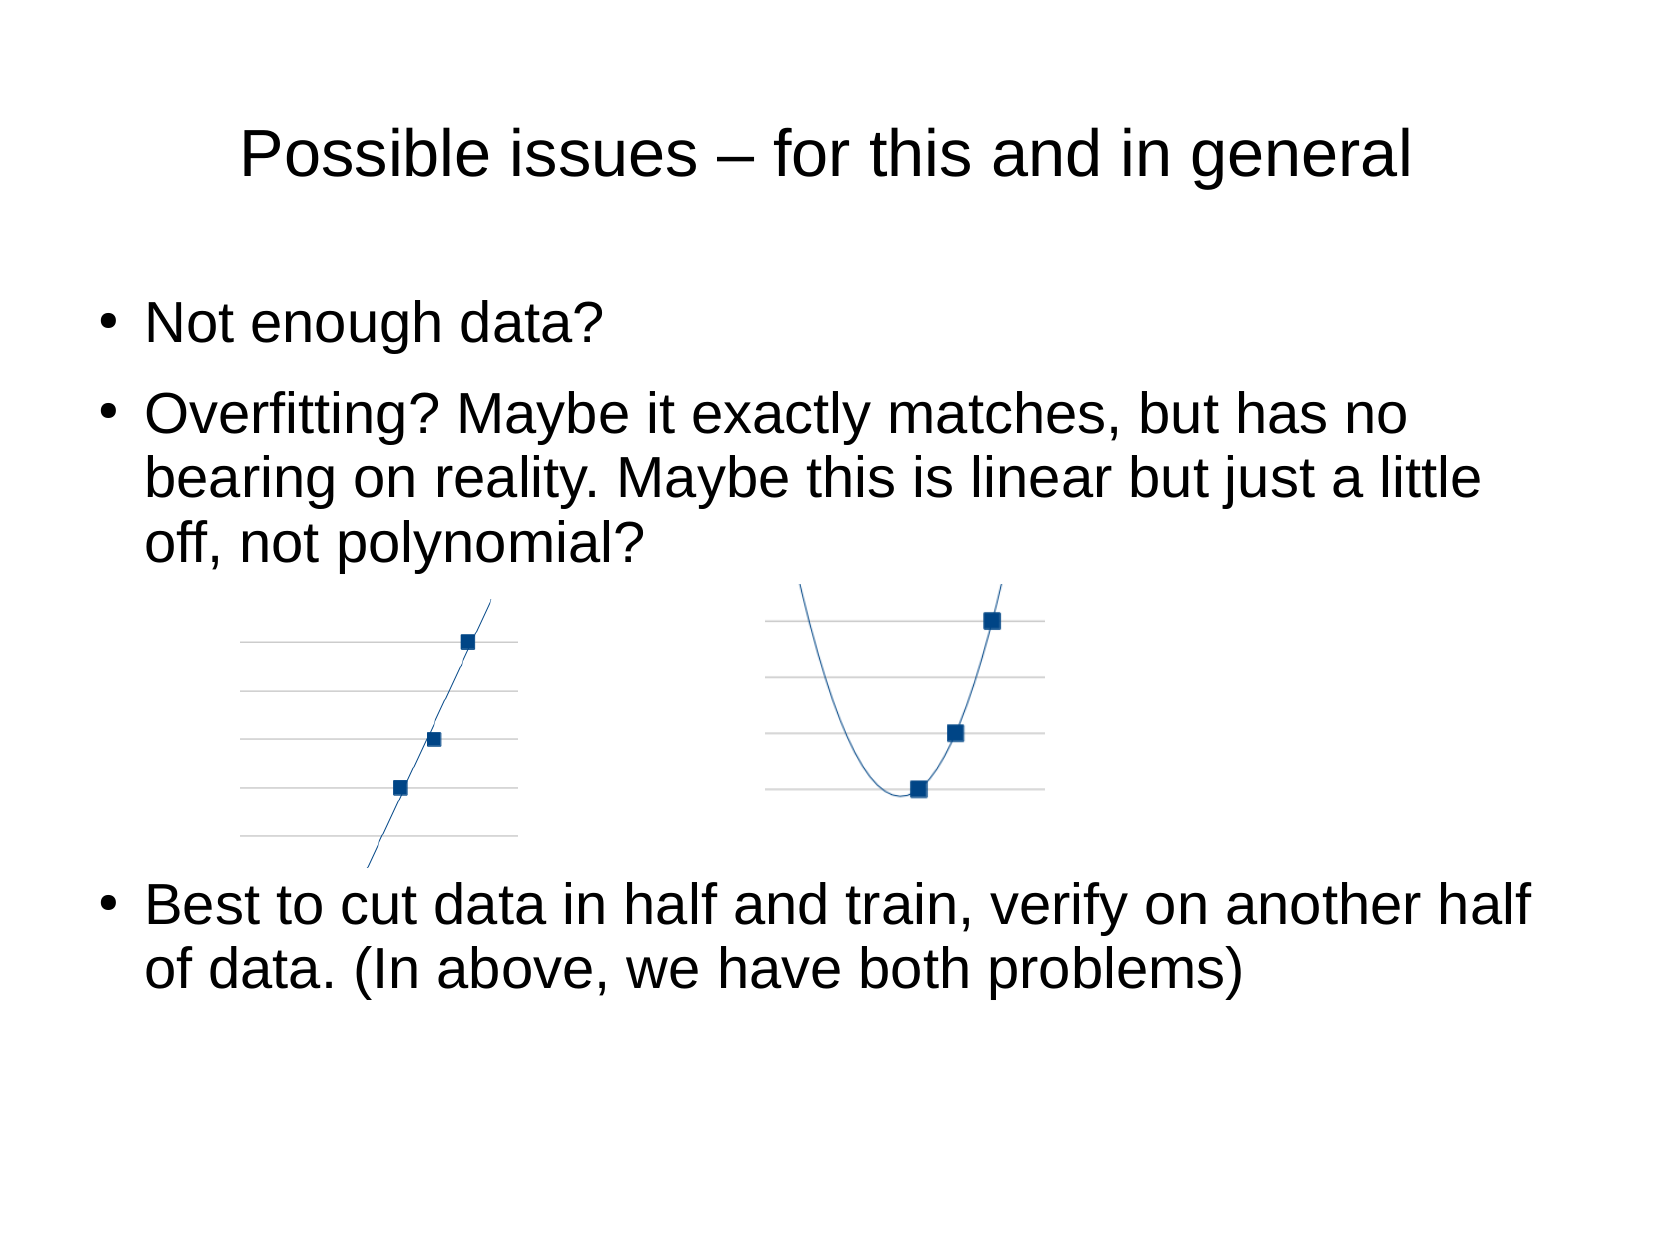

# Possible issues – for this and in general
Not enough data?
Overfitting? Maybe it exactly matches, but has no bearing on reality. Maybe this is linear but just a little off, not polynomial?
Best to cut data in half and train, verify on another half of data. (In above, we have both problems)